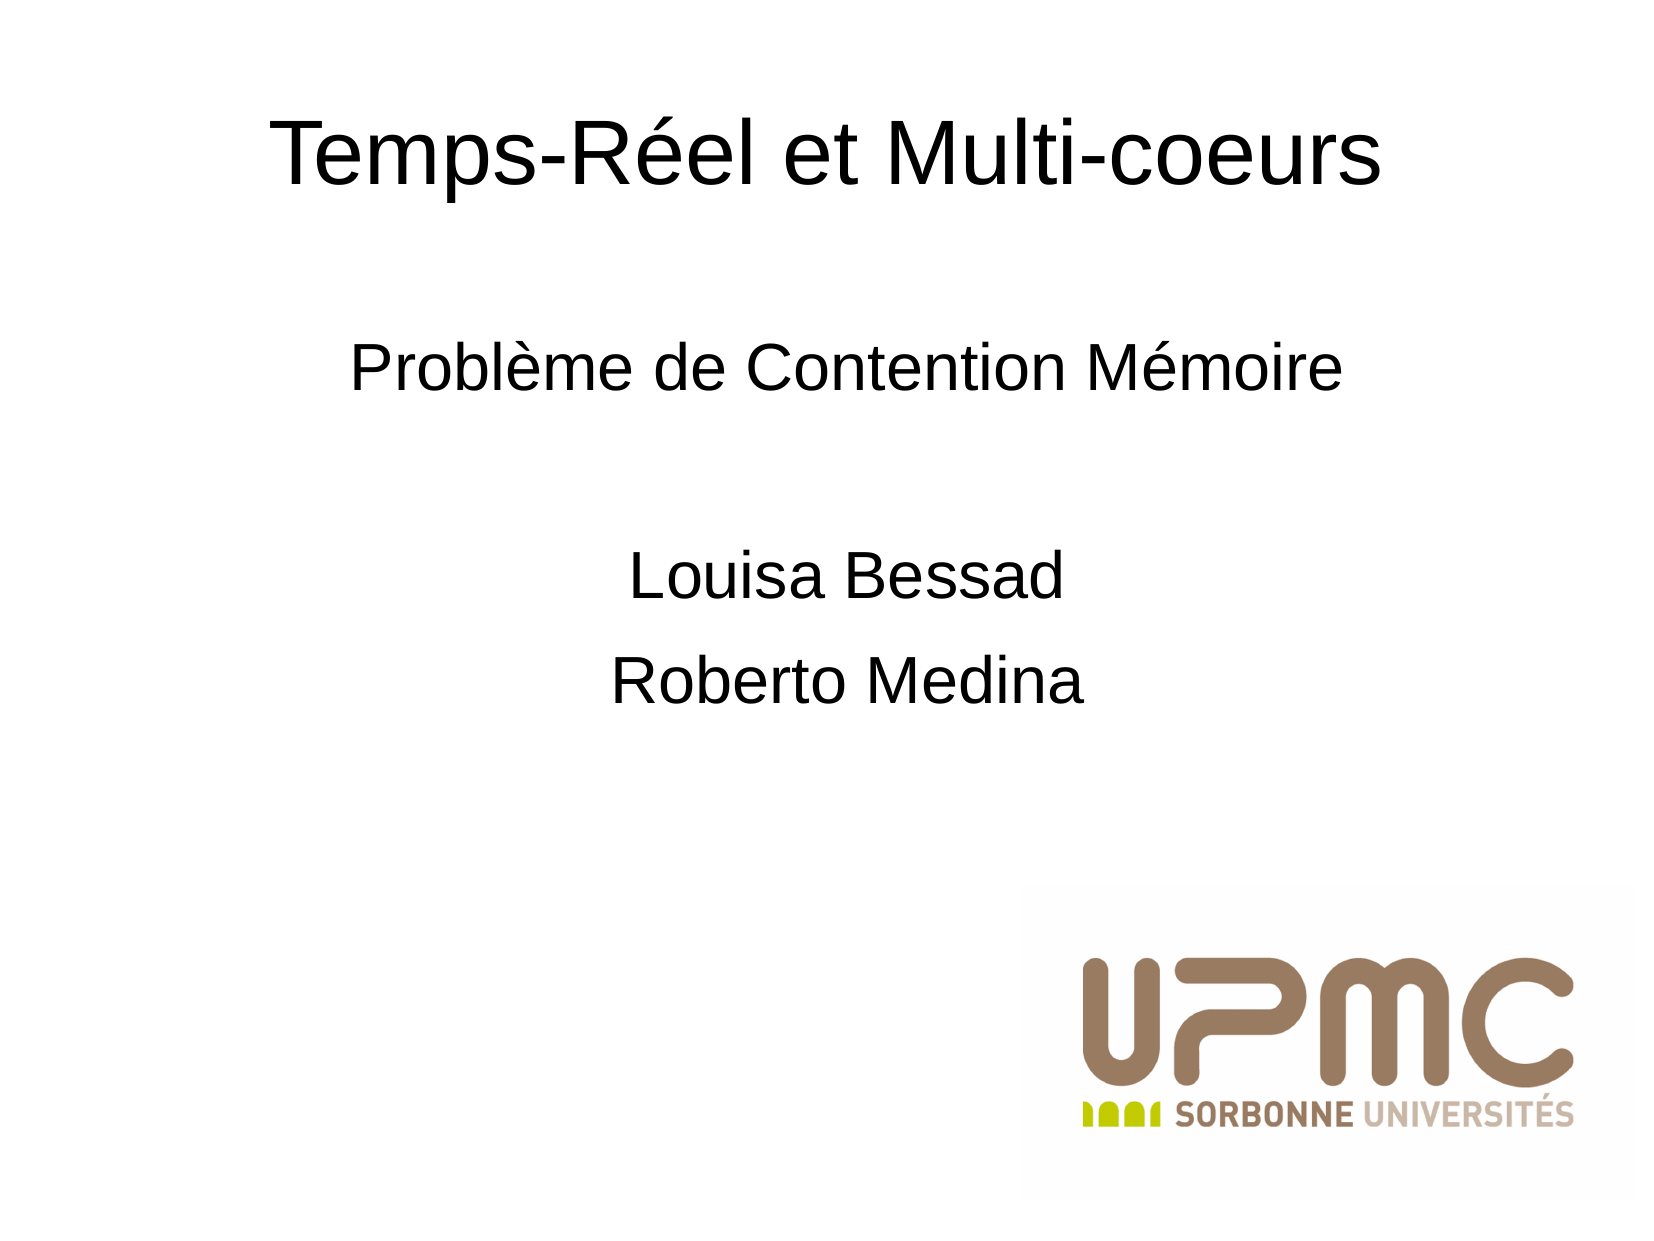

# Temps-Réel et Multi-coeurs
Problème de Contention Mémoire
Louisa Bessad
Roberto Medina